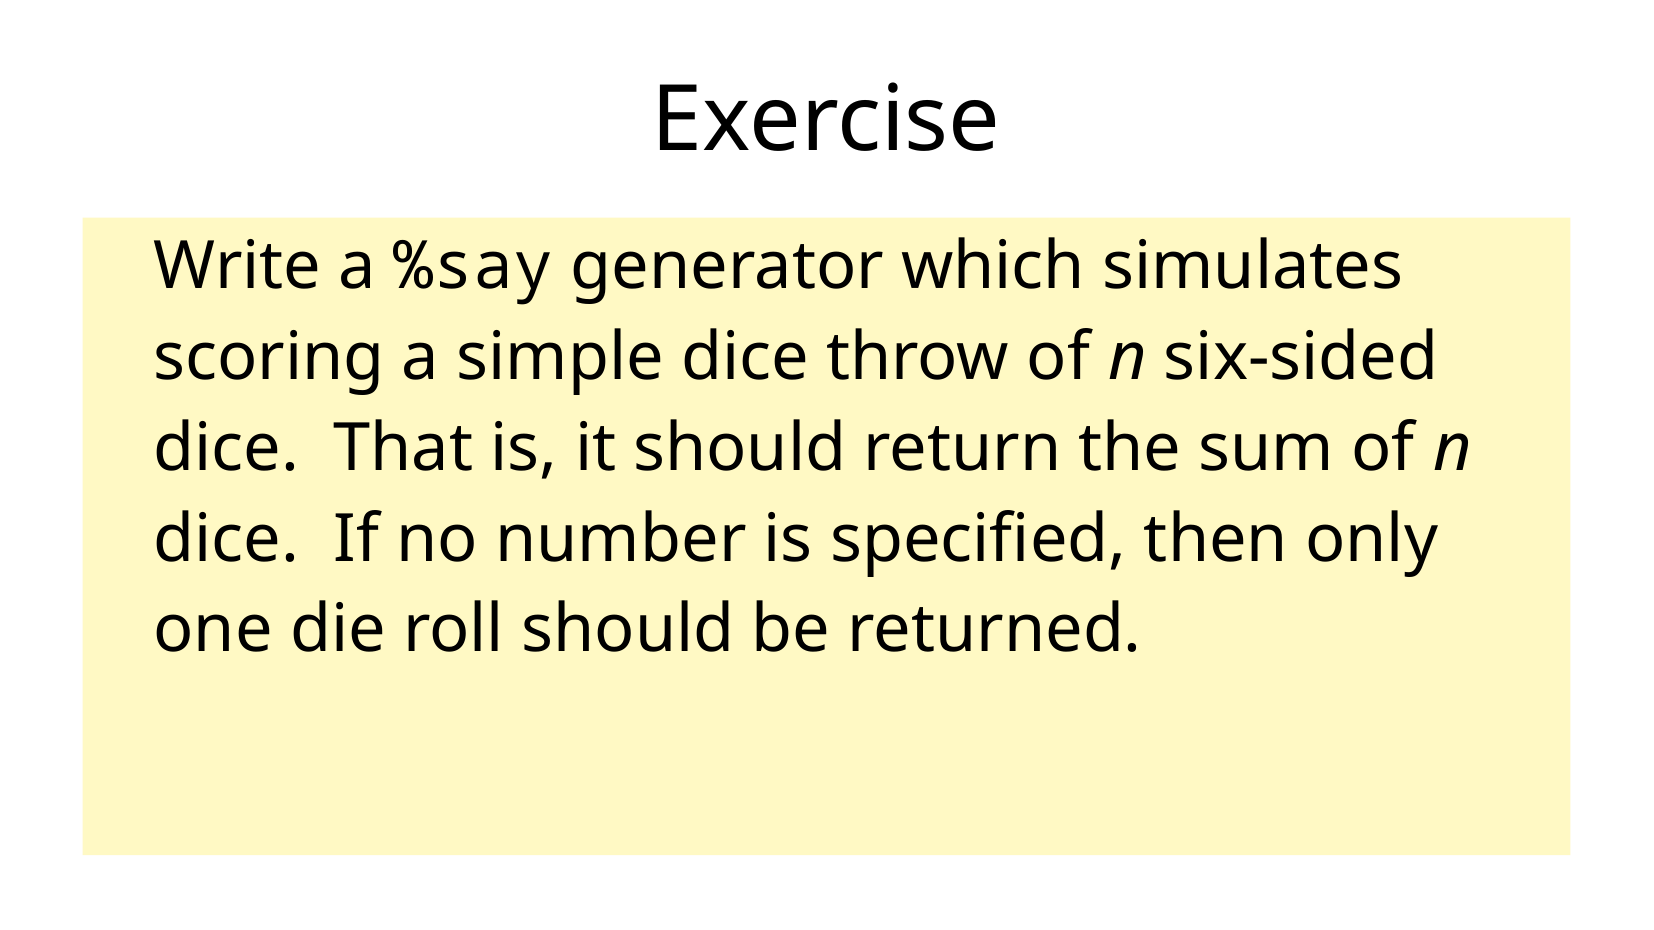

# Exercise
Write a %say generator which simulates scoring a simple dice throw of n six-sided dice. That is, it should return the sum of n dice. If no number is specified, then only one die roll should be returned.